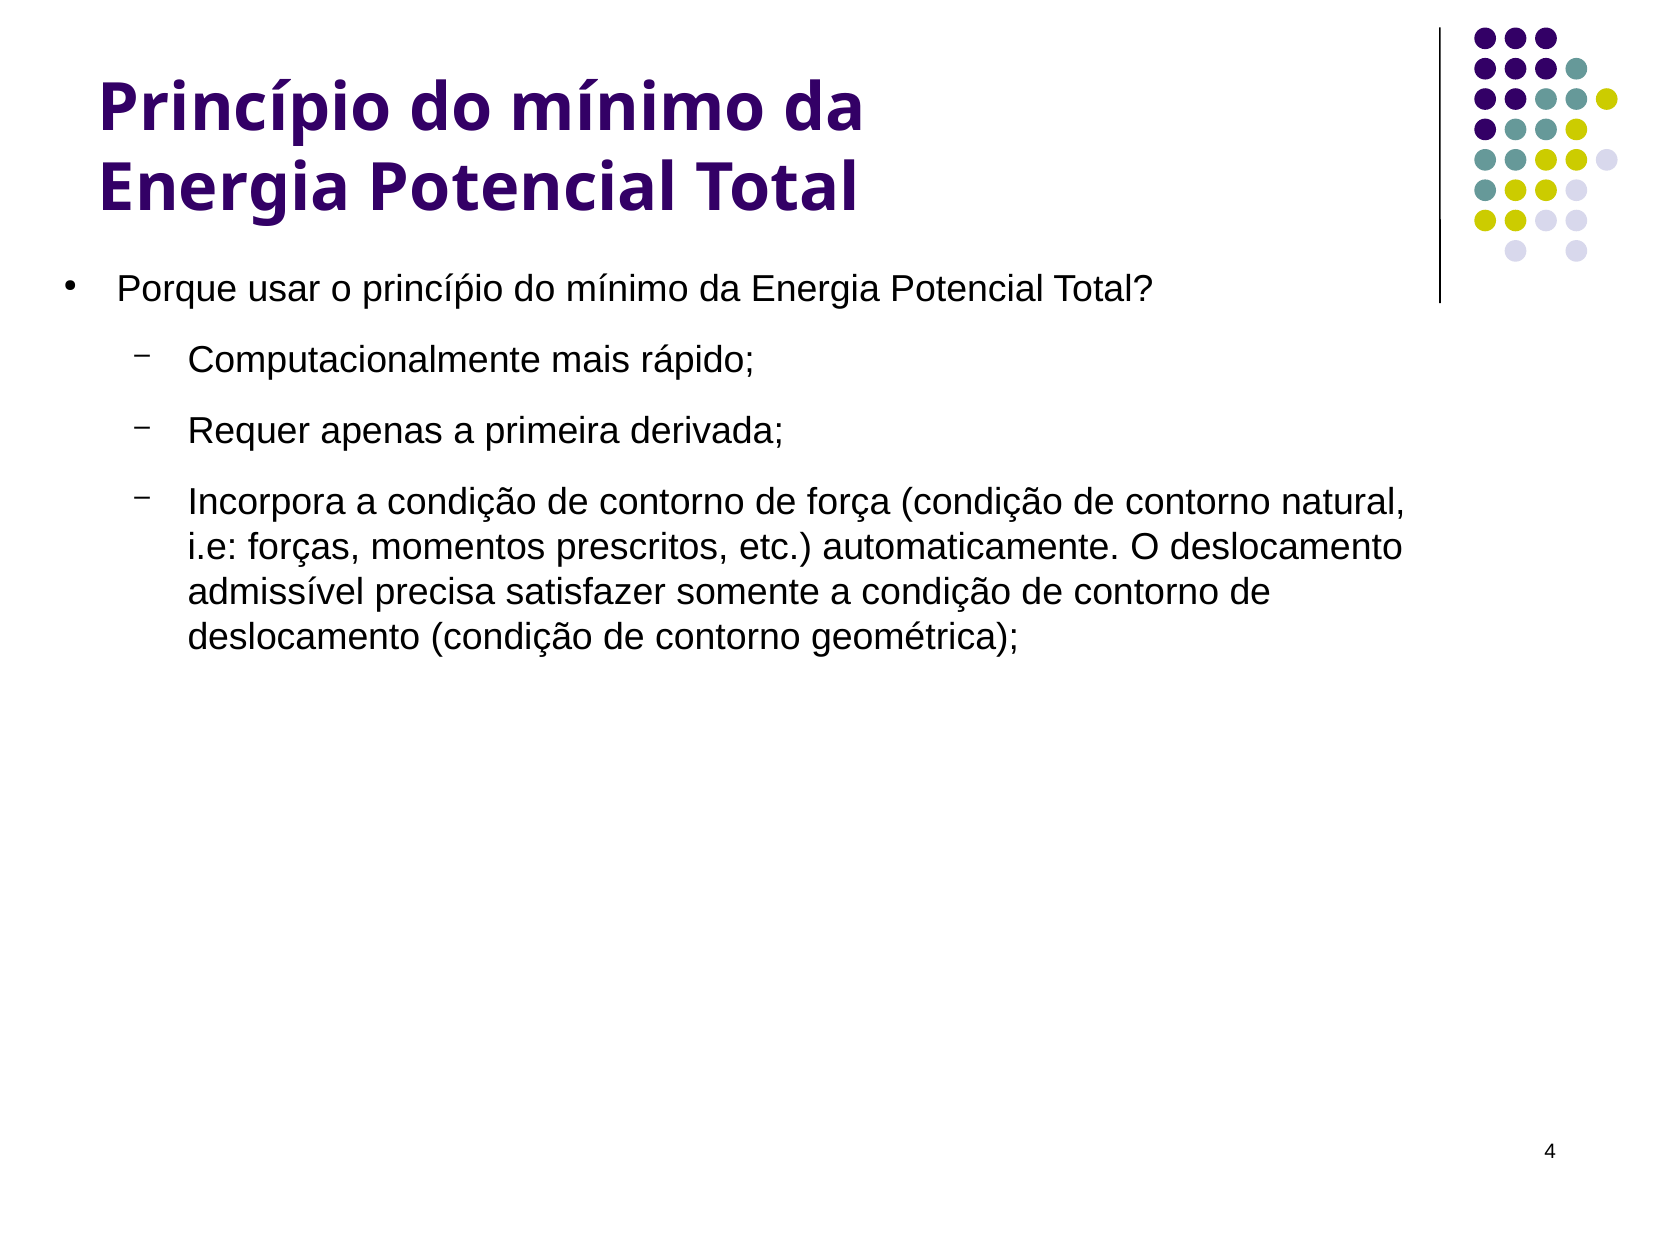

# Princípio do mínimo da Energia Potencial Total
Porque usar o princíṕio do mínimo da Energia Potencial Total?
Computacionalmente mais rápido;
Requer apenas a primeira derivada;
Incorpora a condição de contorno de força (condição de contorno natural, i.e: forças, momentos prescritos, etc.) automaticamente. O deslocamento admissível precisa satisfazer somente a condição de contorno de deslocamento (condição de contorno geométrica);